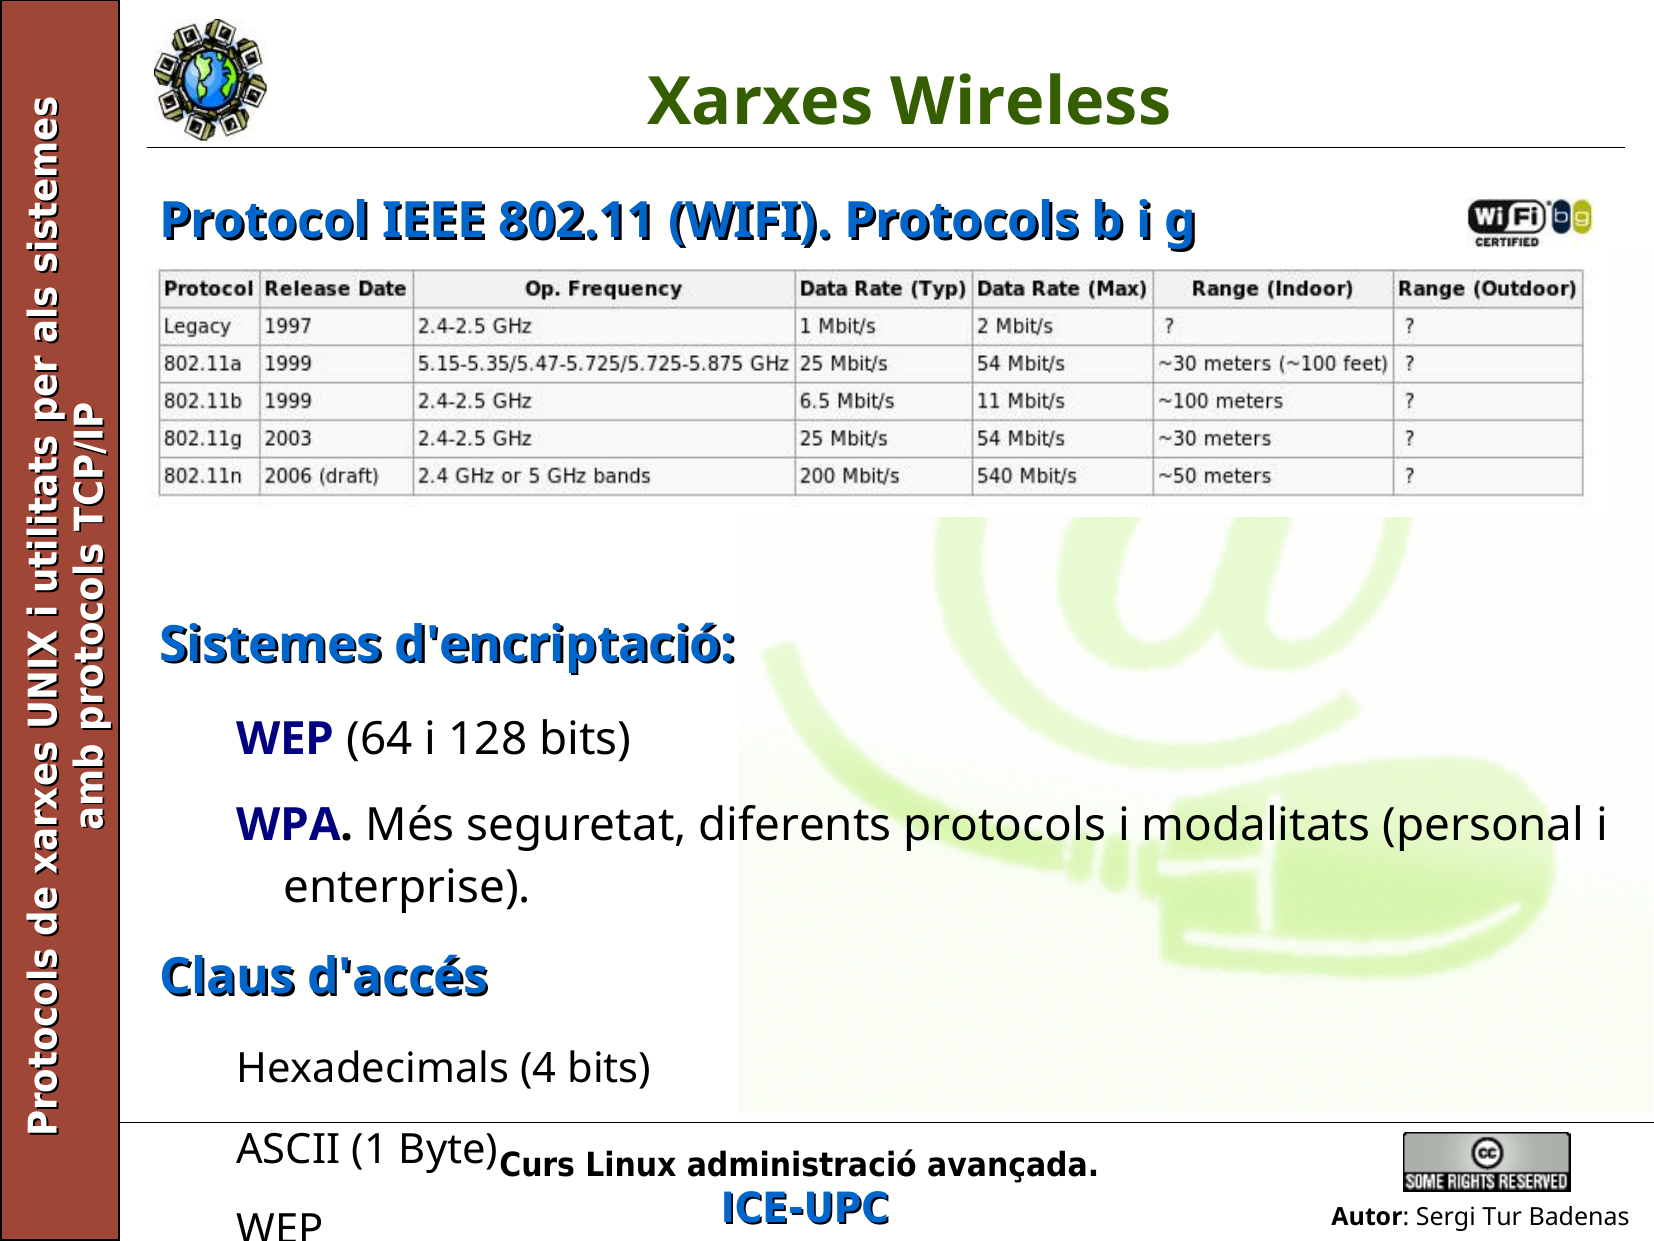

# Xarxes Wireless
Protocol IEEE 802.11 (WIFI). Protocols b i g
Sistemes d'encriptació:
WEP (64 i 128 bits)
WPA. Més seguretat, diferents protocols i modalitats (personal i enterprise).
Claus d'accés
Hexadecimals (4 bits)
ASCII (1 Byte)
WEP